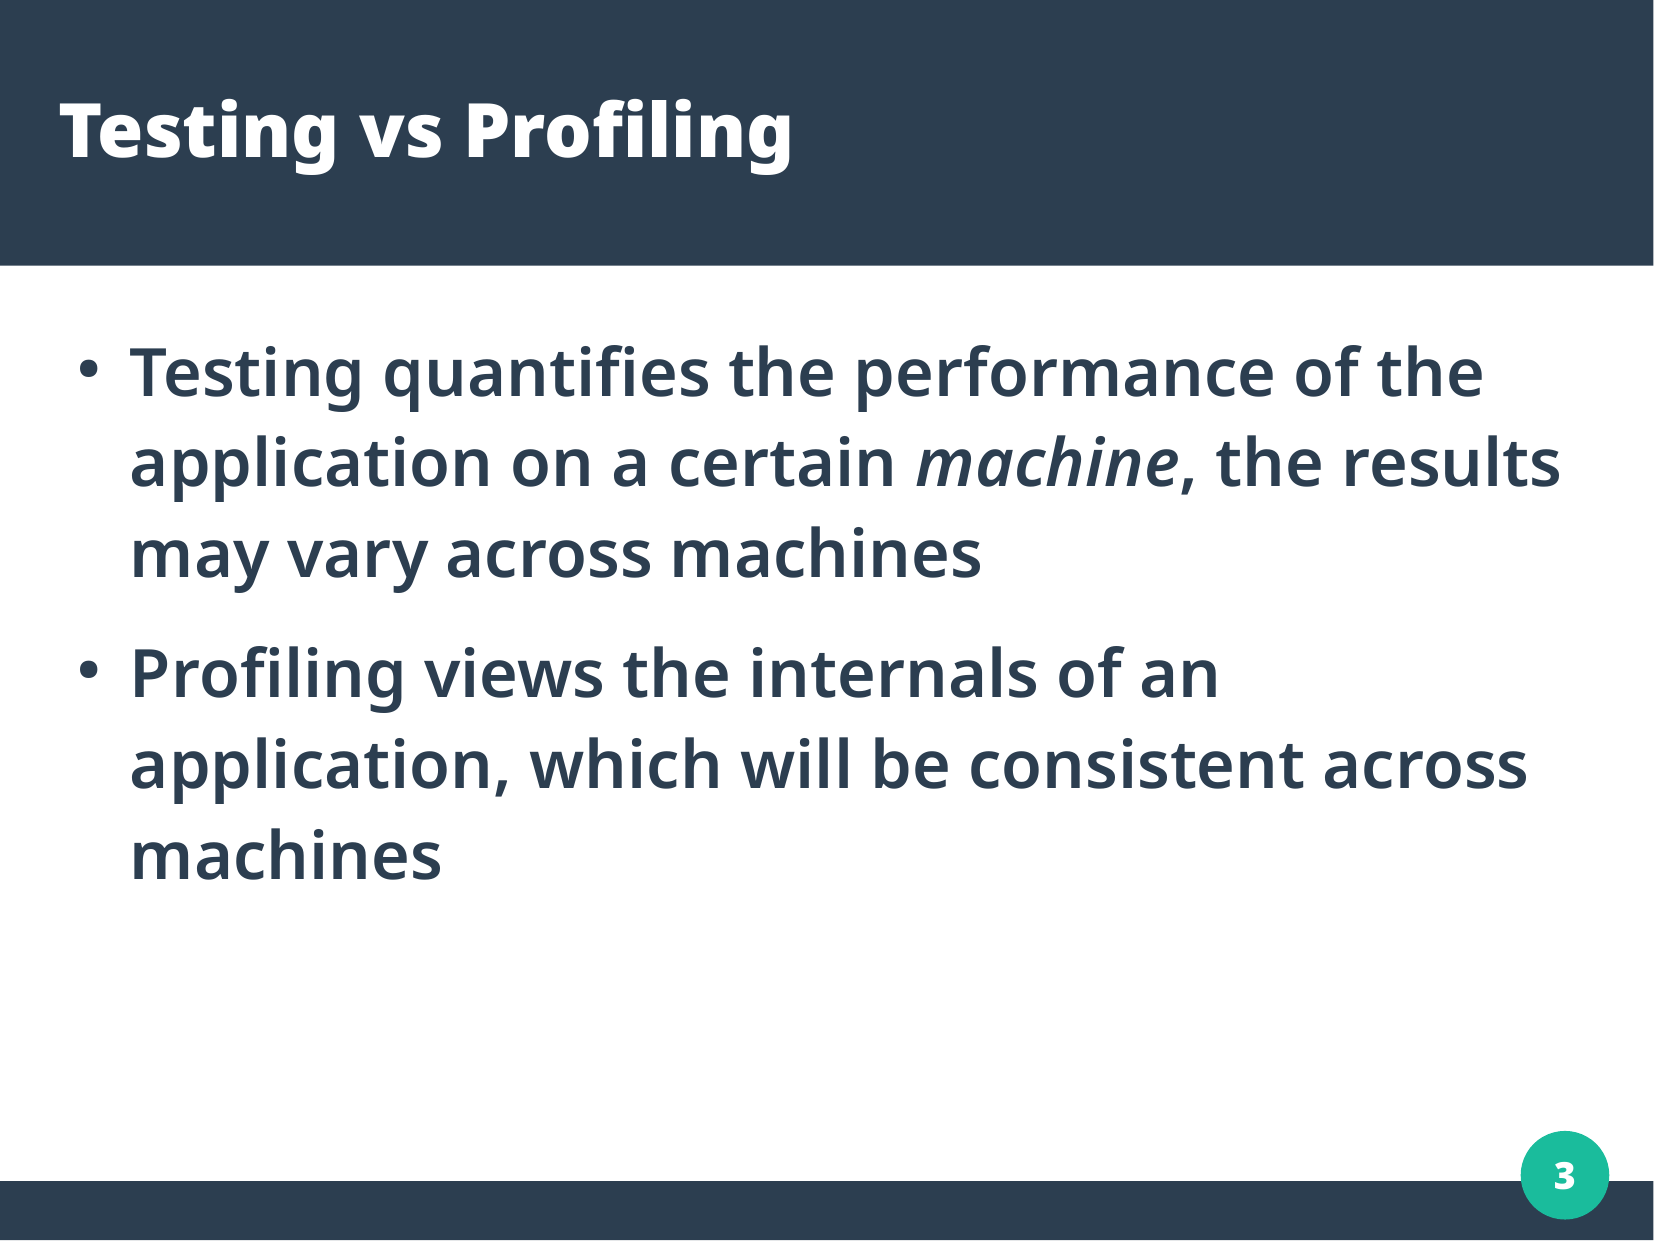

# Testing vs Profiling
Testing quantifies the performance of the application on a certain machine, the results may vary across machines
Profiling views the internals of an application, which will be consistent across machines
3